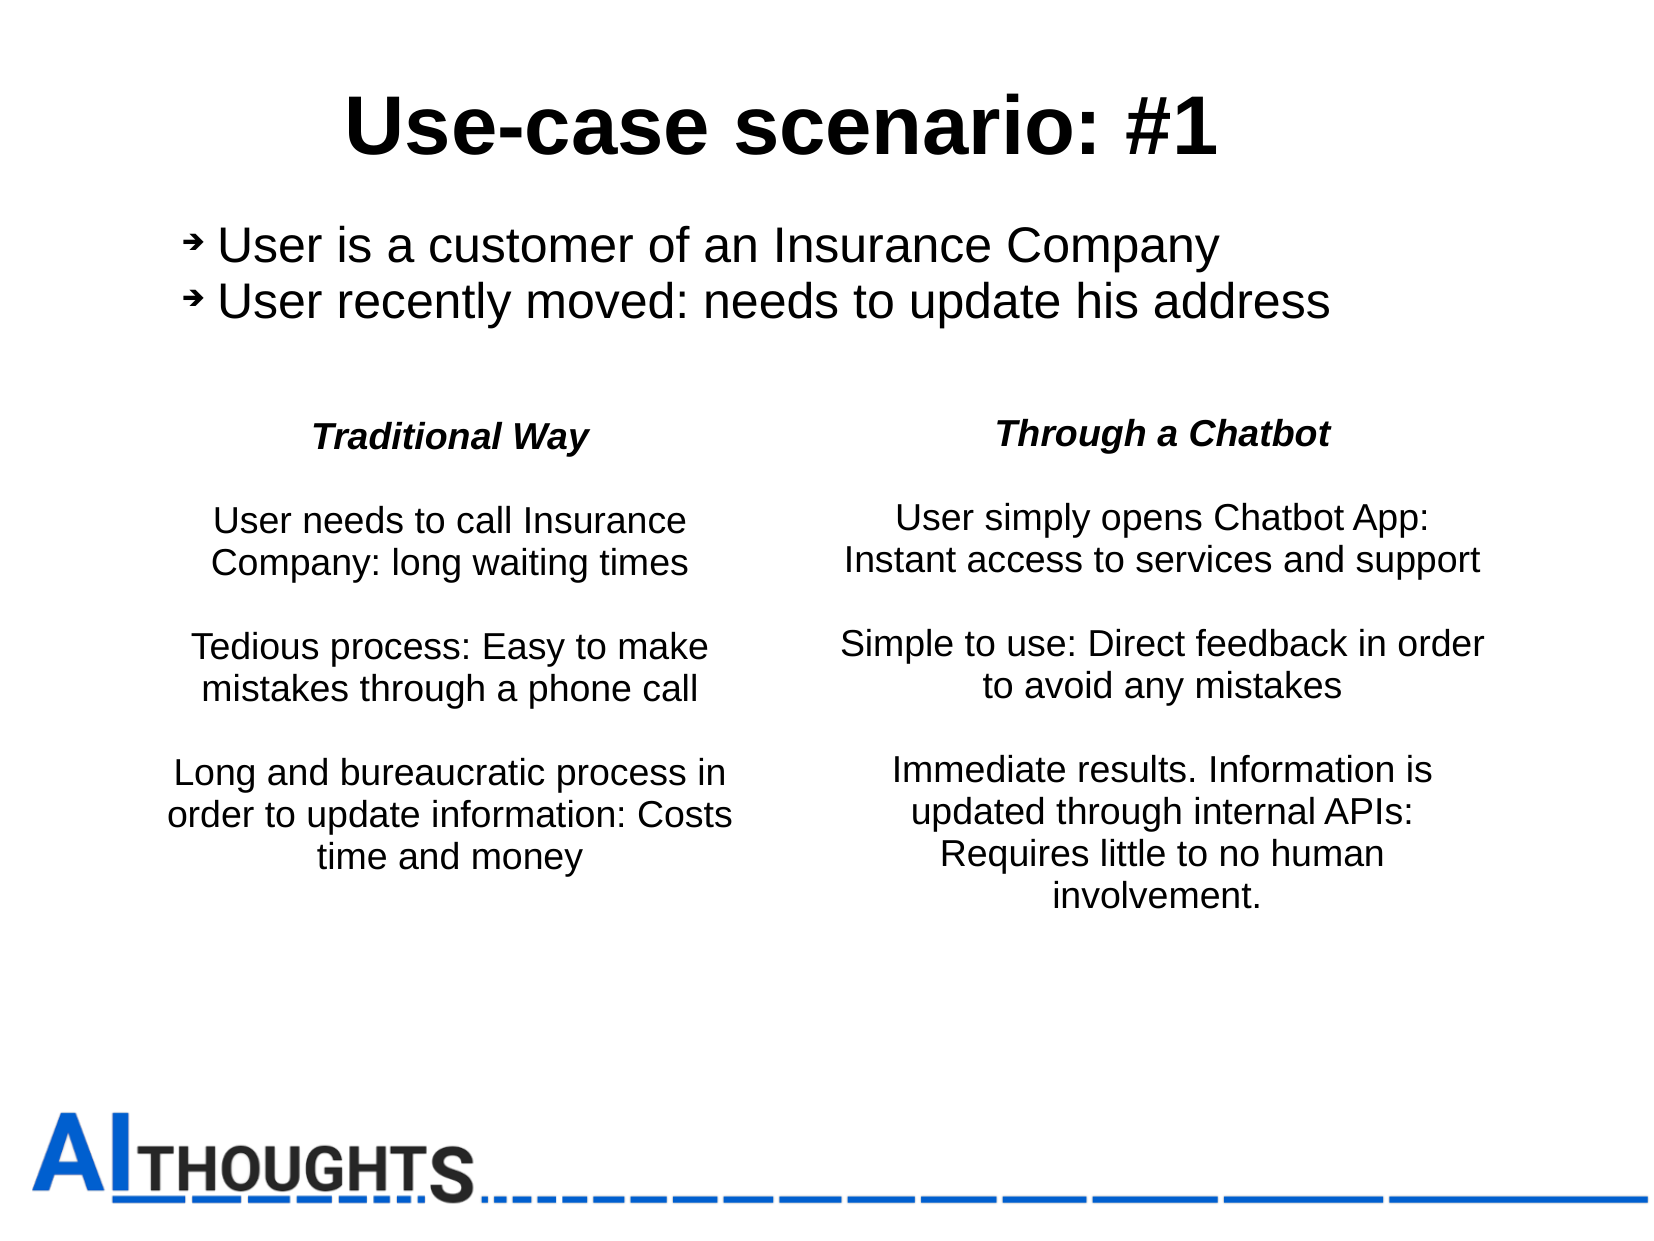

#
Use-case scenario: #1
User is a customer of an Insurance Company
User recently moved: needs to update his address
Through a Chatbot
User simply opens Chatbot App: Instant access to services and support
Simple to use: Direct feedback in order to avoid any mistakes
Immediate results. Information is updated through internal APIs: Requires little to no human involvement.
Traditional Way
User needs to call Insurance Company: long waiting times
Tedious process: Easy to make mistakes through a phone call
Long and bureaucratic process in order to update information: Costs time and money
| | |
| --- | --- |